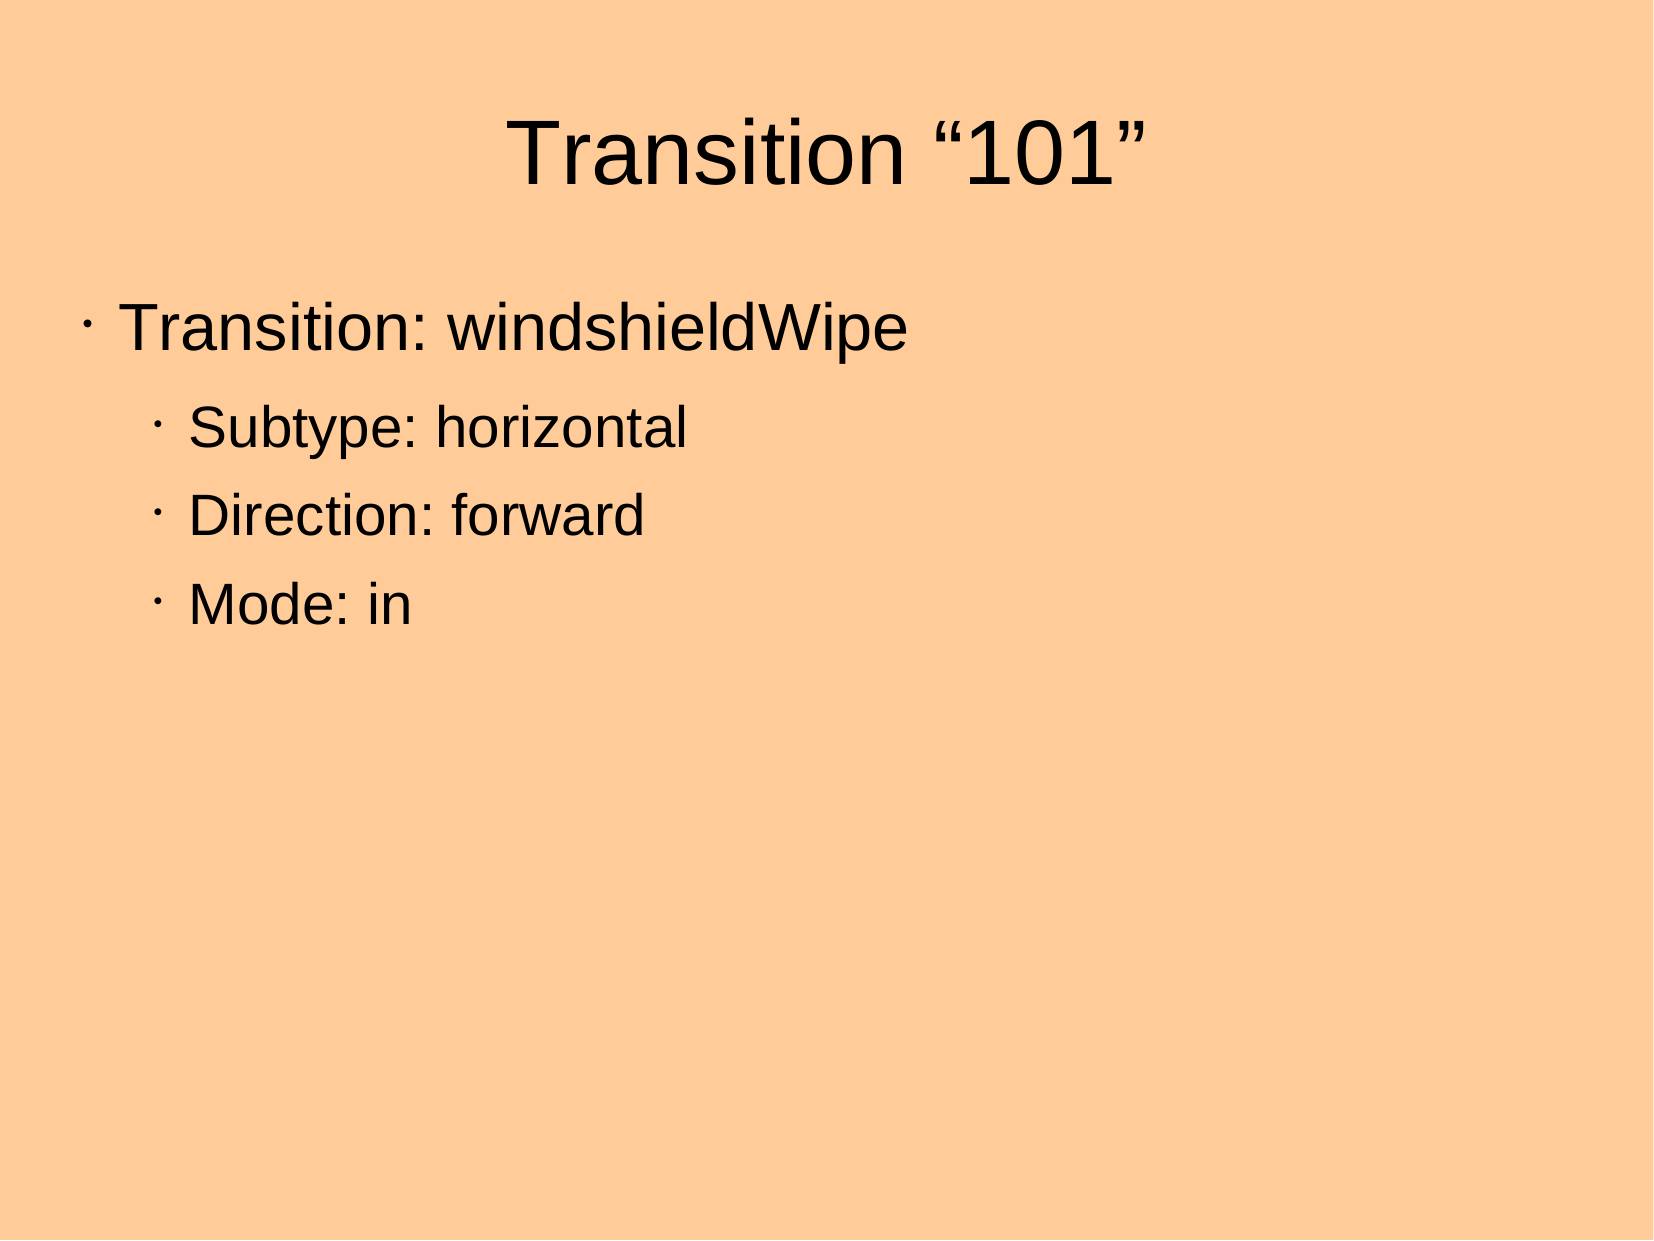

# Transition “101”
Transition: windshieldWipe
Subtype: horizontal
Direction: forward
Mode: in